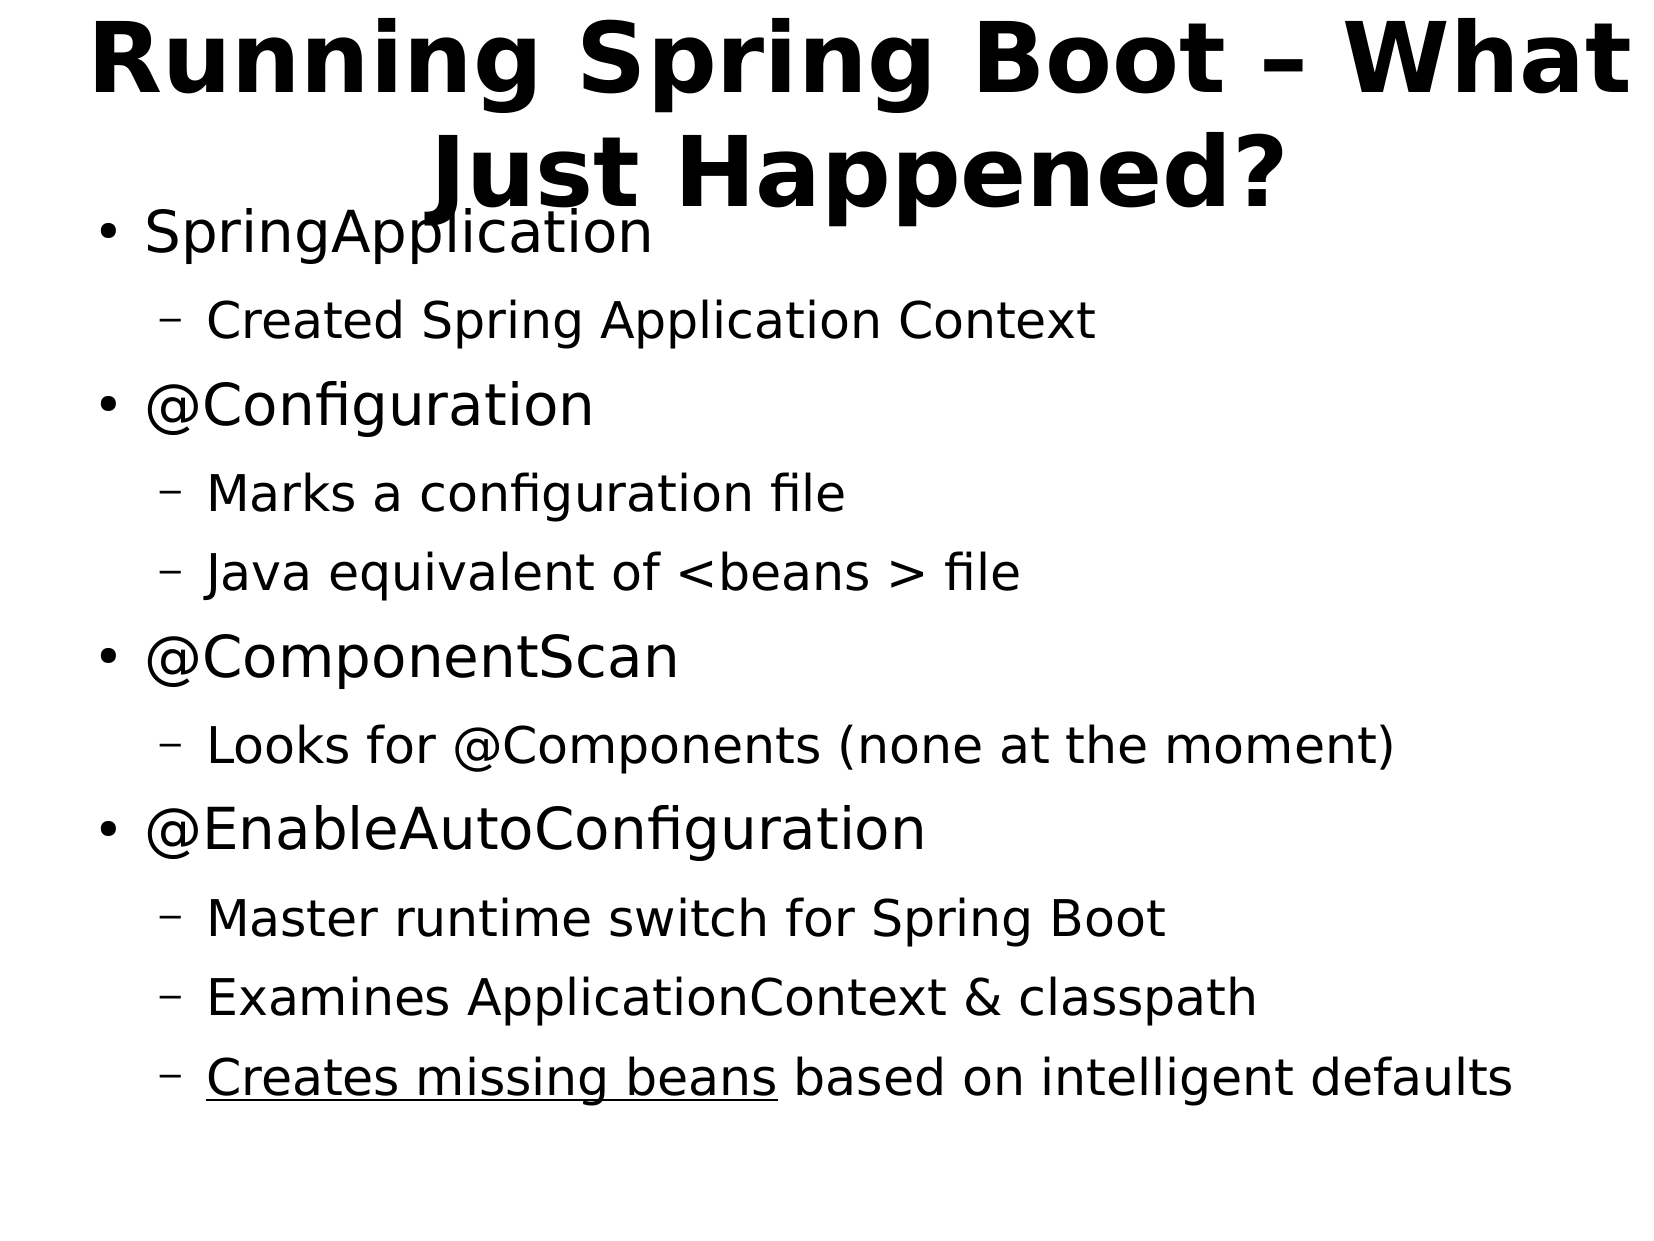

# Running Spring Boot – What Just Happened?
SpringApplication
Created Spring Application Context
@Configuration
Marks a configuration file
Java equivalent of <beans > file
@ComponentScan
Looks for @Components (none at the moment)
@EnableAutoConfiguration
Master runtime switch for Spring Boot
Examines ApplicationContext & classpath
Creates missing beans based on intelligent defaults